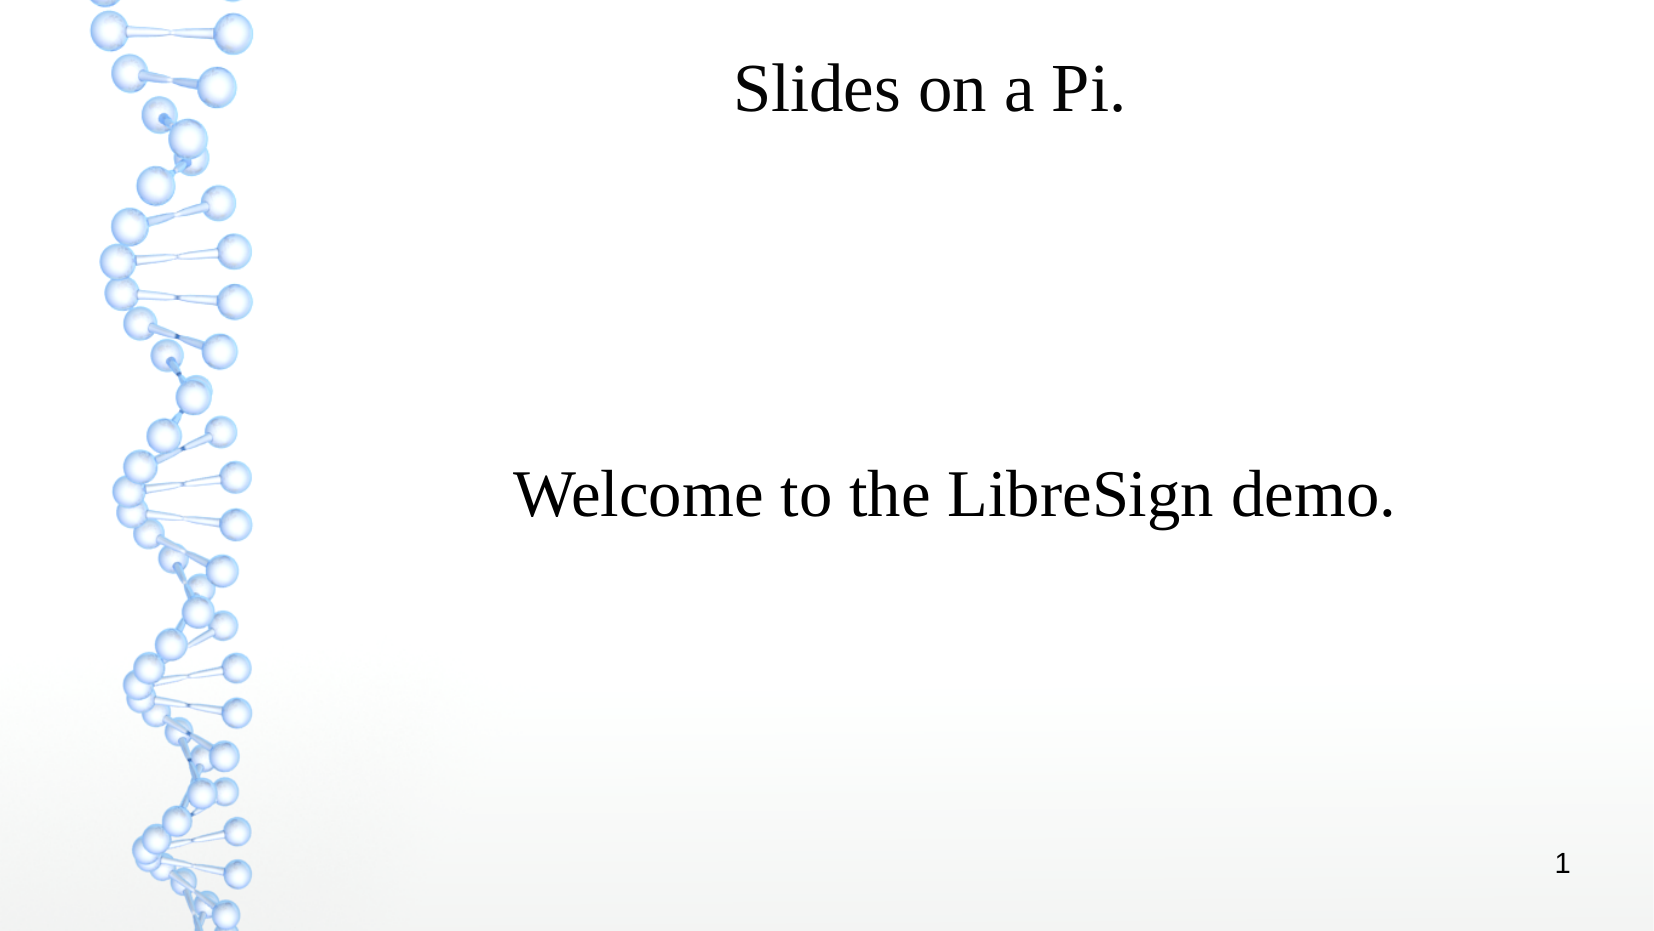

# Slides on a Pi.
Welcome to the LibreSign demo.
1